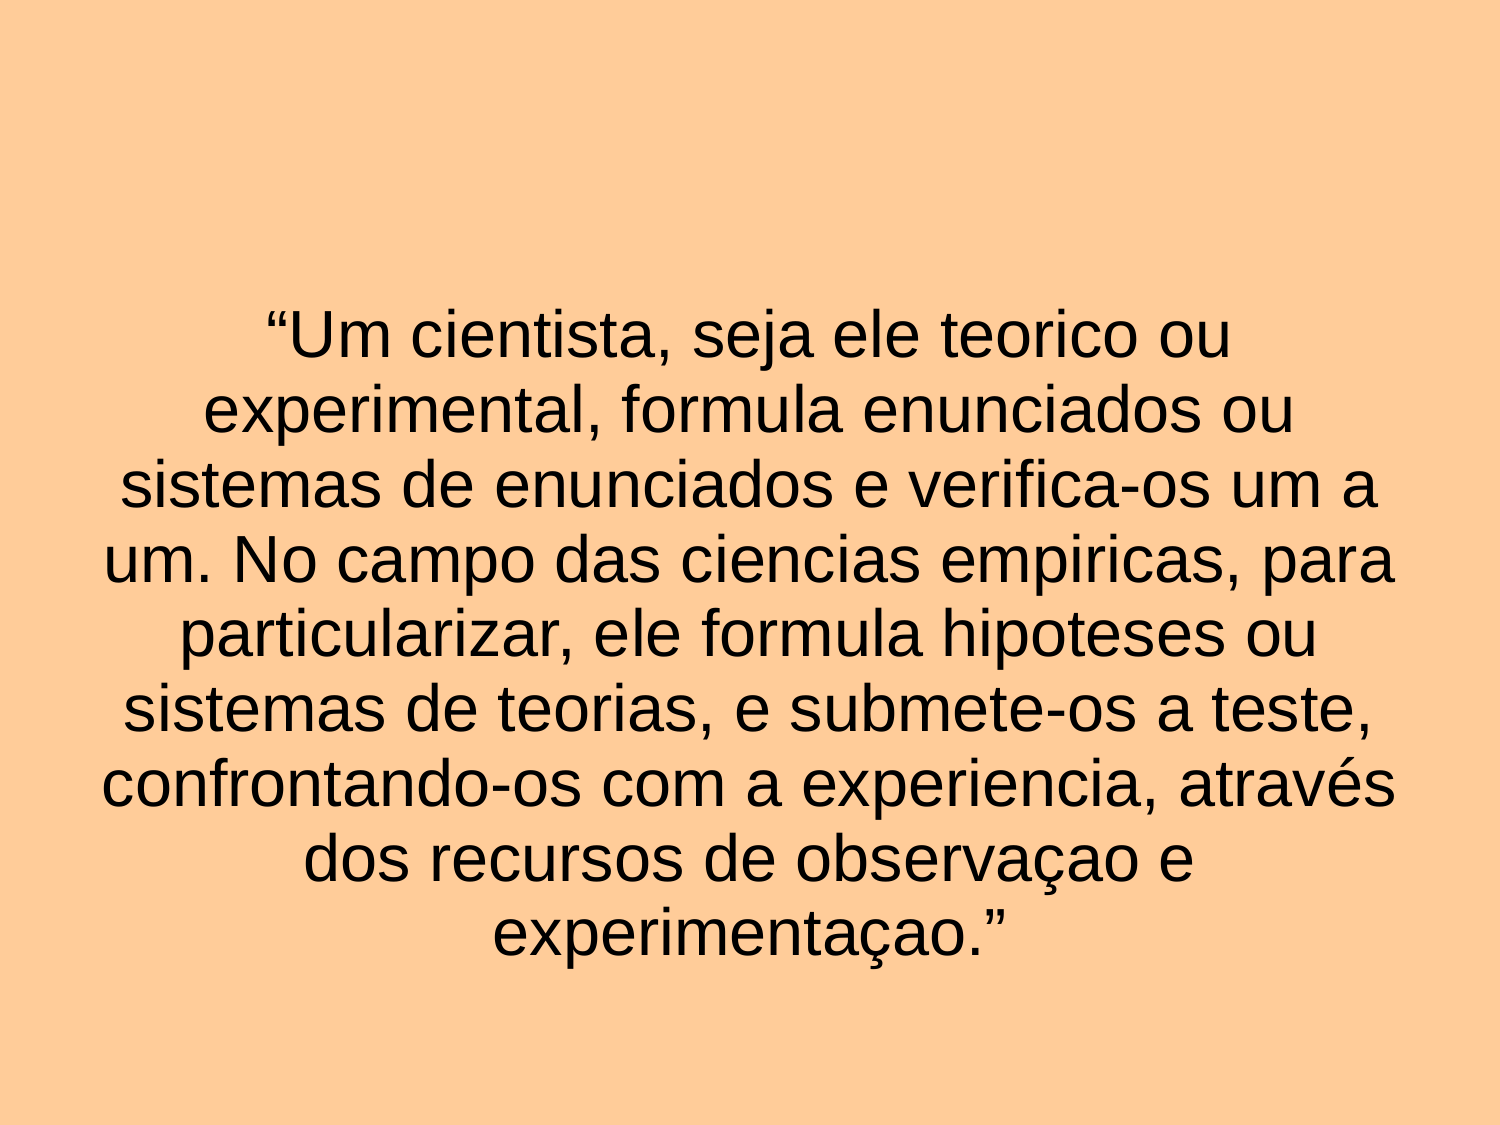

#
“Um cientista, seja ele teorico ou experimental, formula enunciados ou sistemas de enunciados e verifica-os um a um. No campo das ciencias empiricas, para particularizar, ele formula hipoteses ou sistemas de teorias, e submete-os a teste, confrontando-os com a experiencia, através dos recursos de observaçao e experimentaçao.”